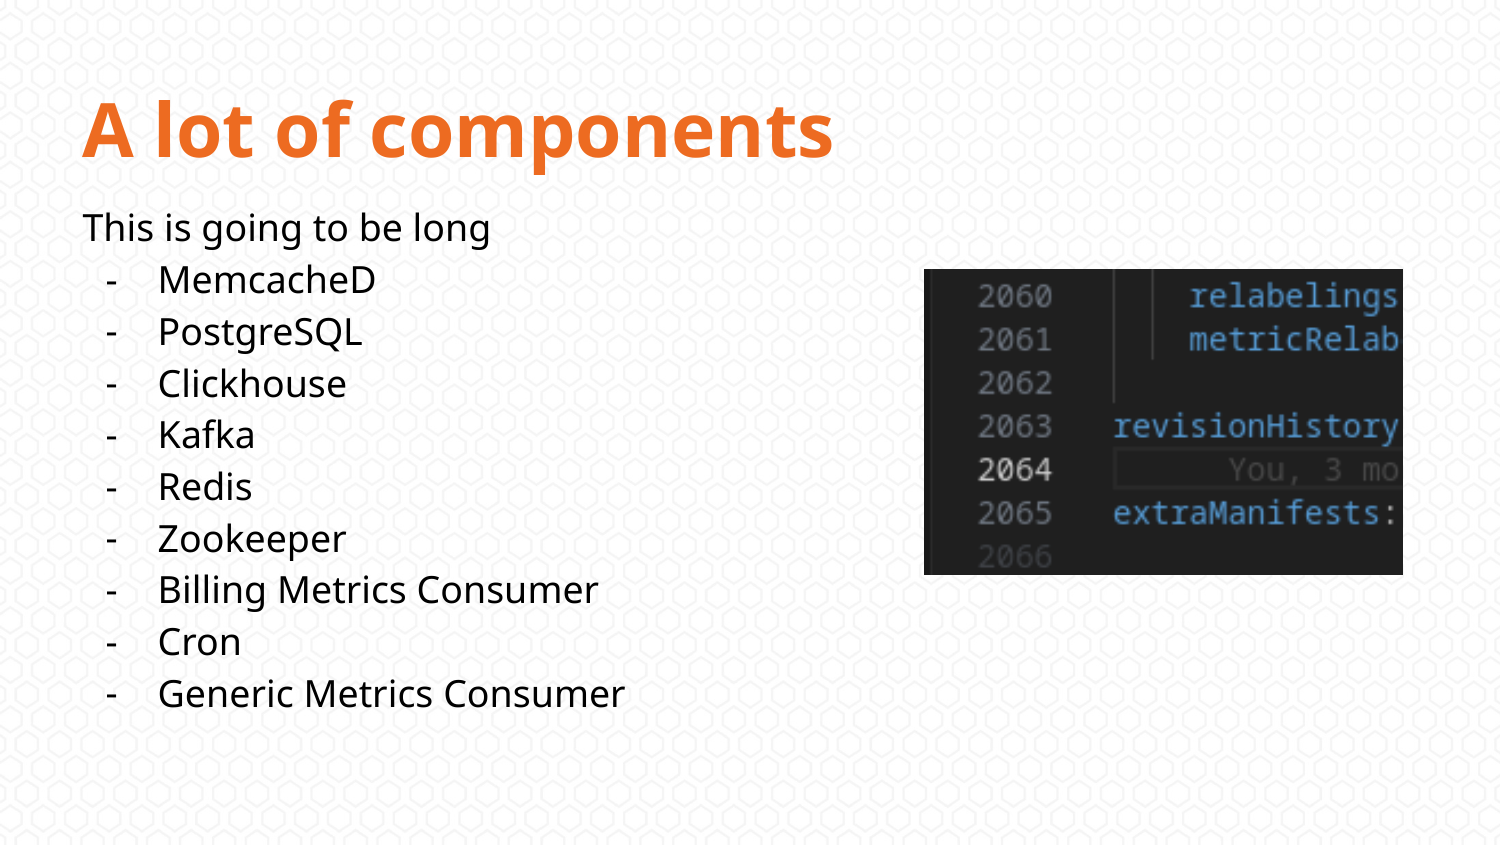

A lot of components
# This is going to be long
MemcacheD
PostgreSQL
Clickhouse
Kafka
Redis
Zookeeper
Billing Metrics Consumer
Cron
Generic Metrics Consumer